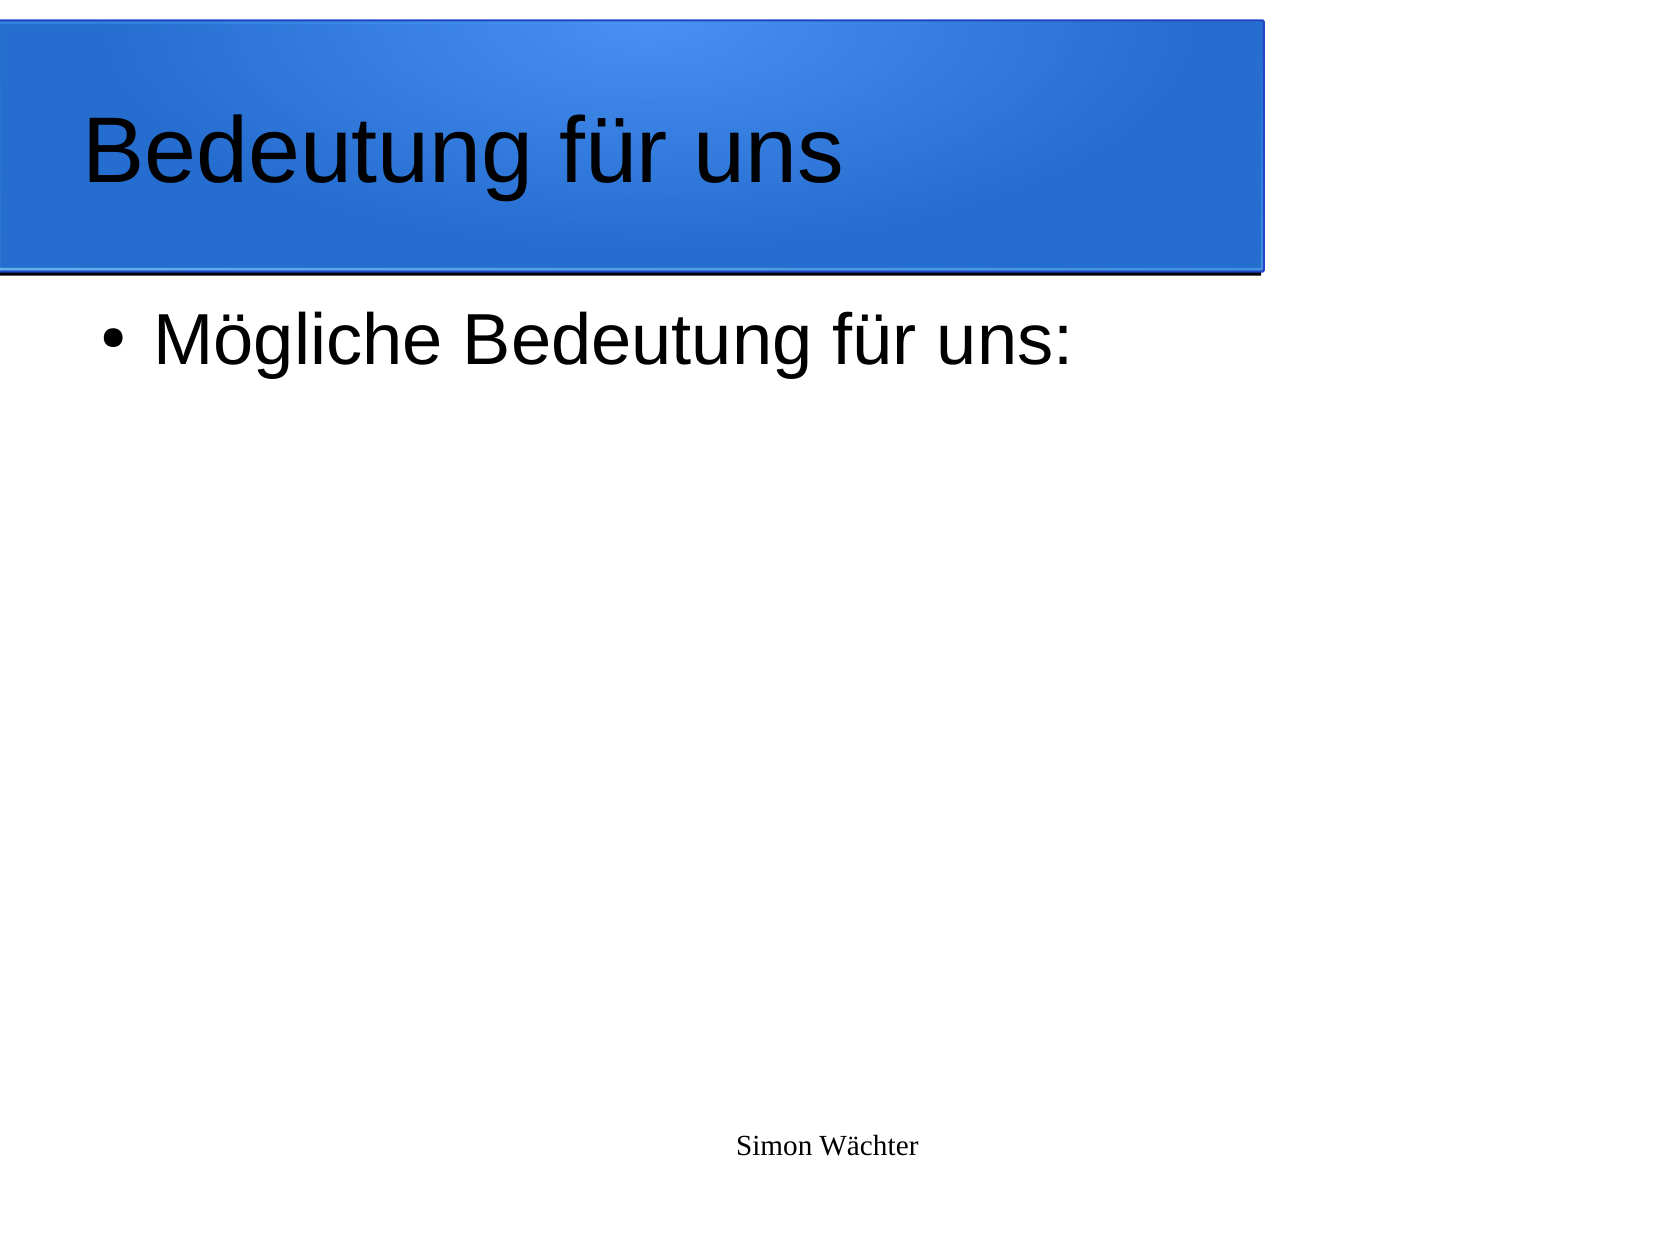

# Bedeutung für uns
Mögliche Bedeutung für uns:
Simon Wächter